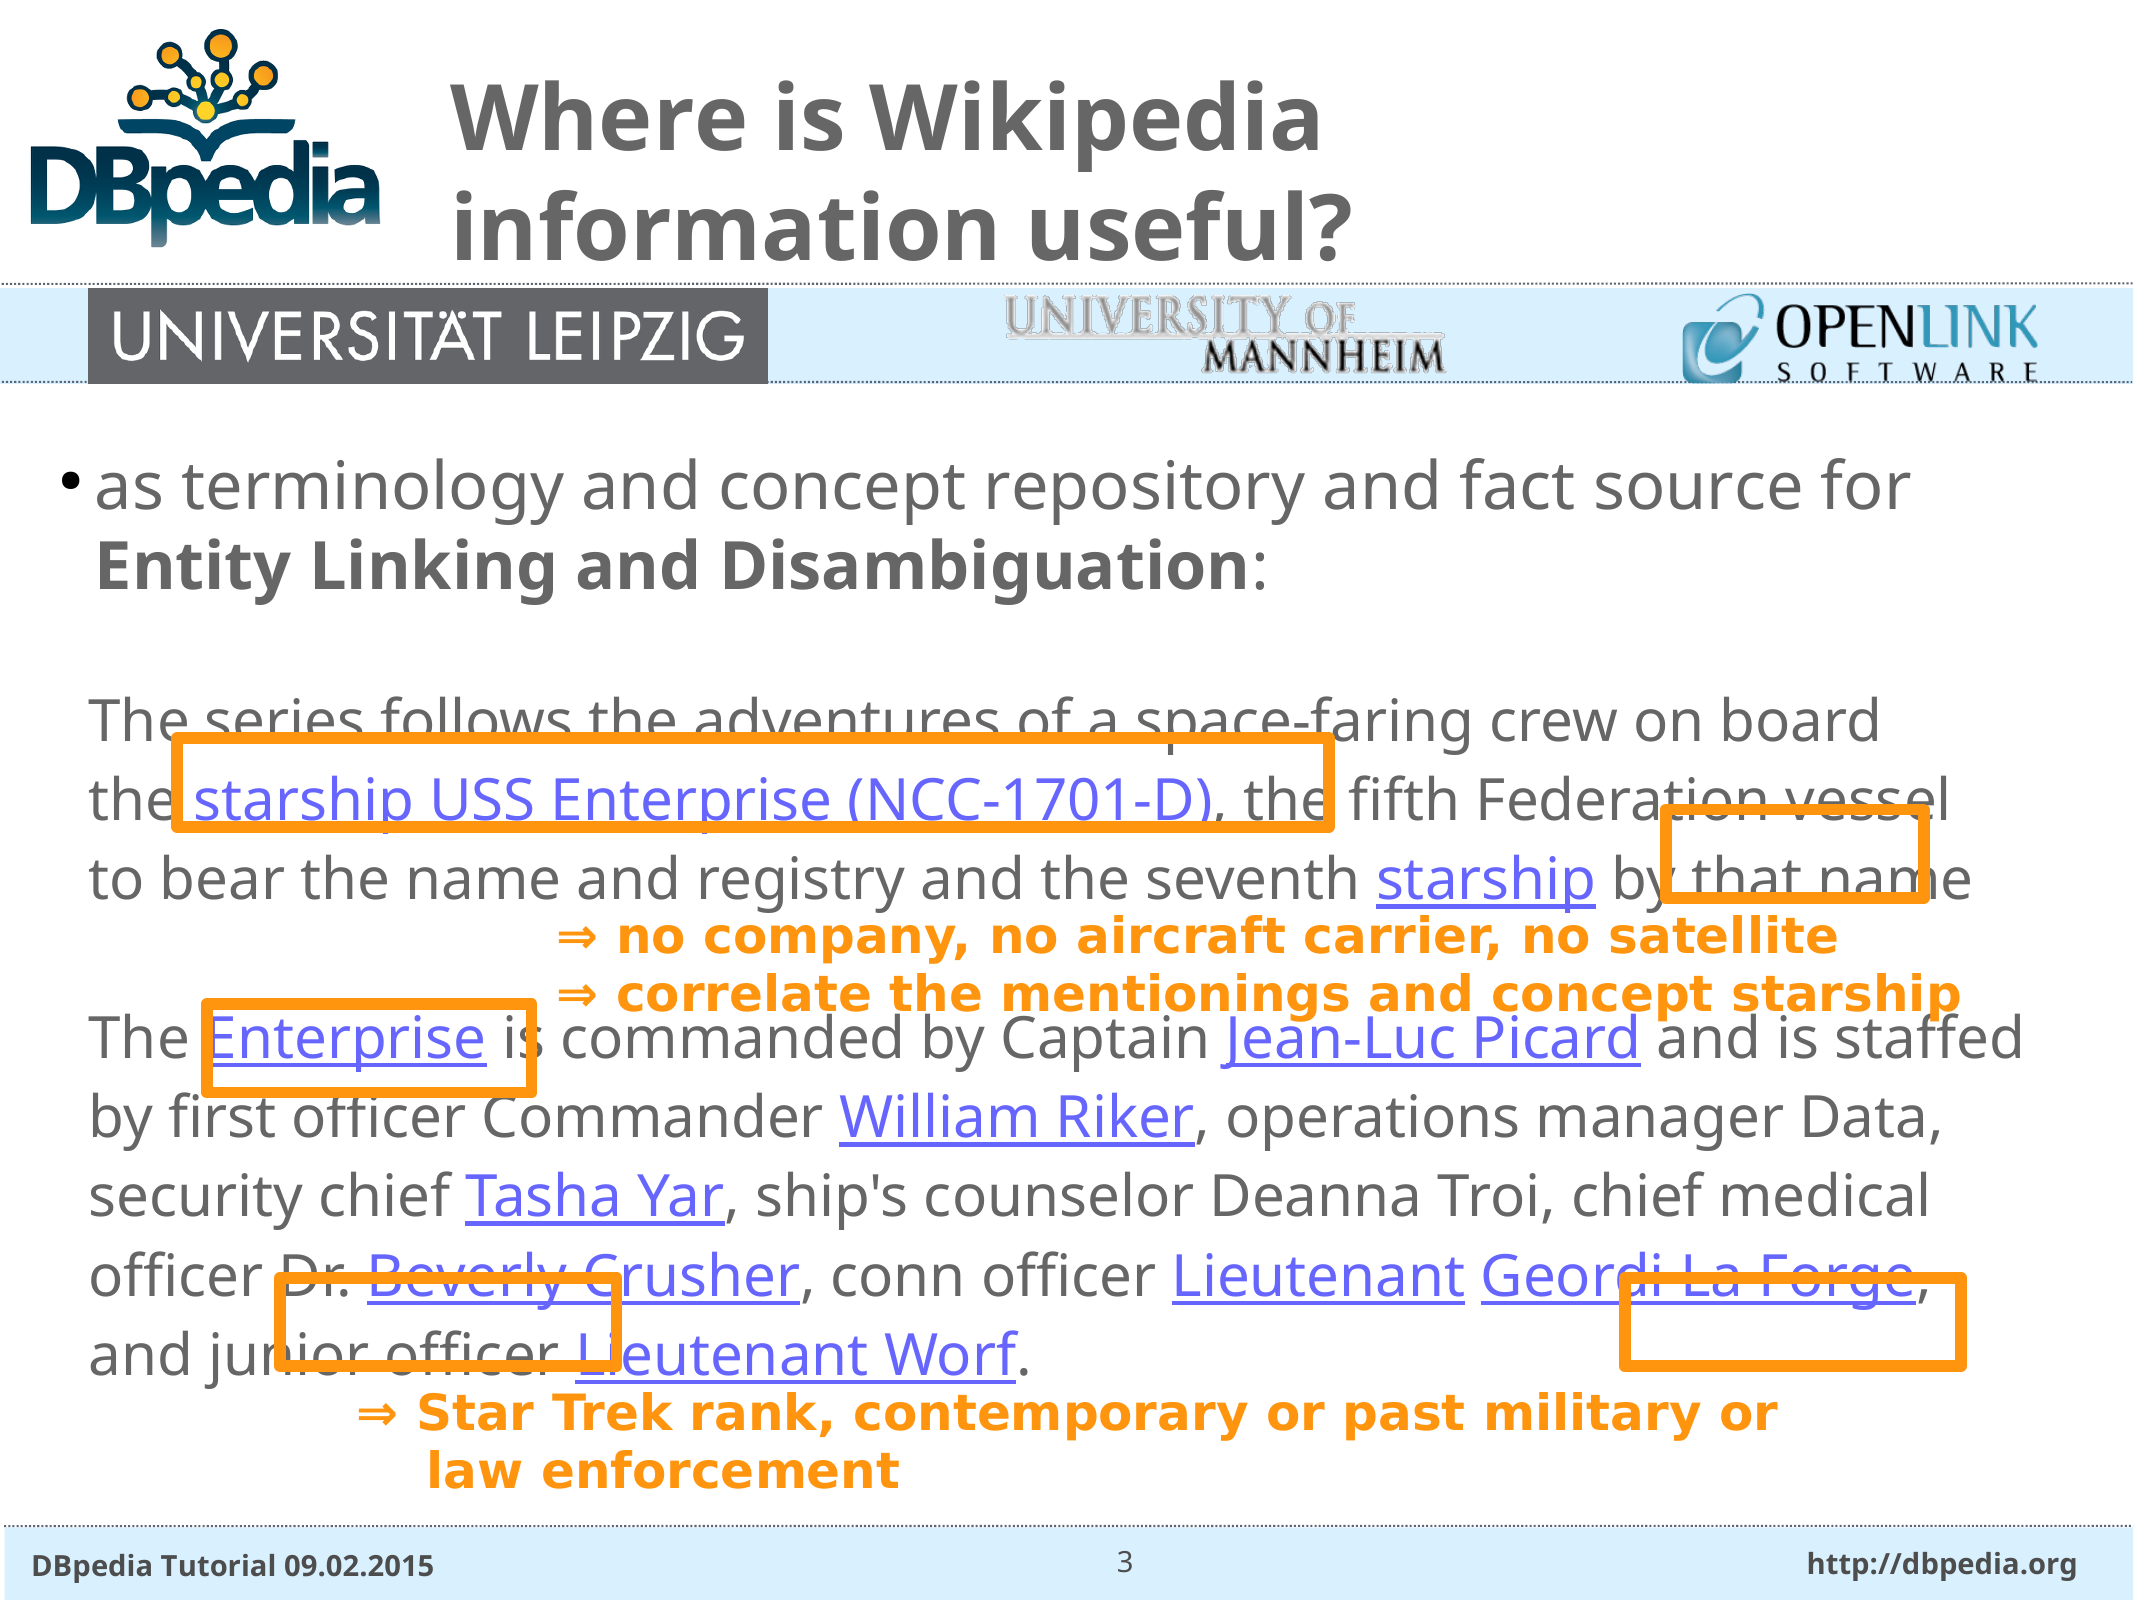

# Where is Wikipedia information useful?
as terminology and concept repository and fact source for Entity Linking and Disambiguation:
The series follows the adventures of a space-faring crew on board the starship USS Enterprise (NCC-1701-D), the fifth Federation vessel to bear the name and registry and the seventh starship by that name
The Enterprise is commanded by Captain Jean-Luc Picard and is staffed by first officer Commander William Riker, operations manager Data, security chief Tasha Yar, ship's counselor Deanna Troi, chief medical officer Dr. Beverly Crusher, conn officer Lieutenant Geordi La Forge, and junior officer Lieutenant Worf.
⇒ no company, no aircraft carrier, no satellite
⇒ correlate the mentionings and concept starship
⇒ Star Trek rank, contemporary or past military or law enforcement